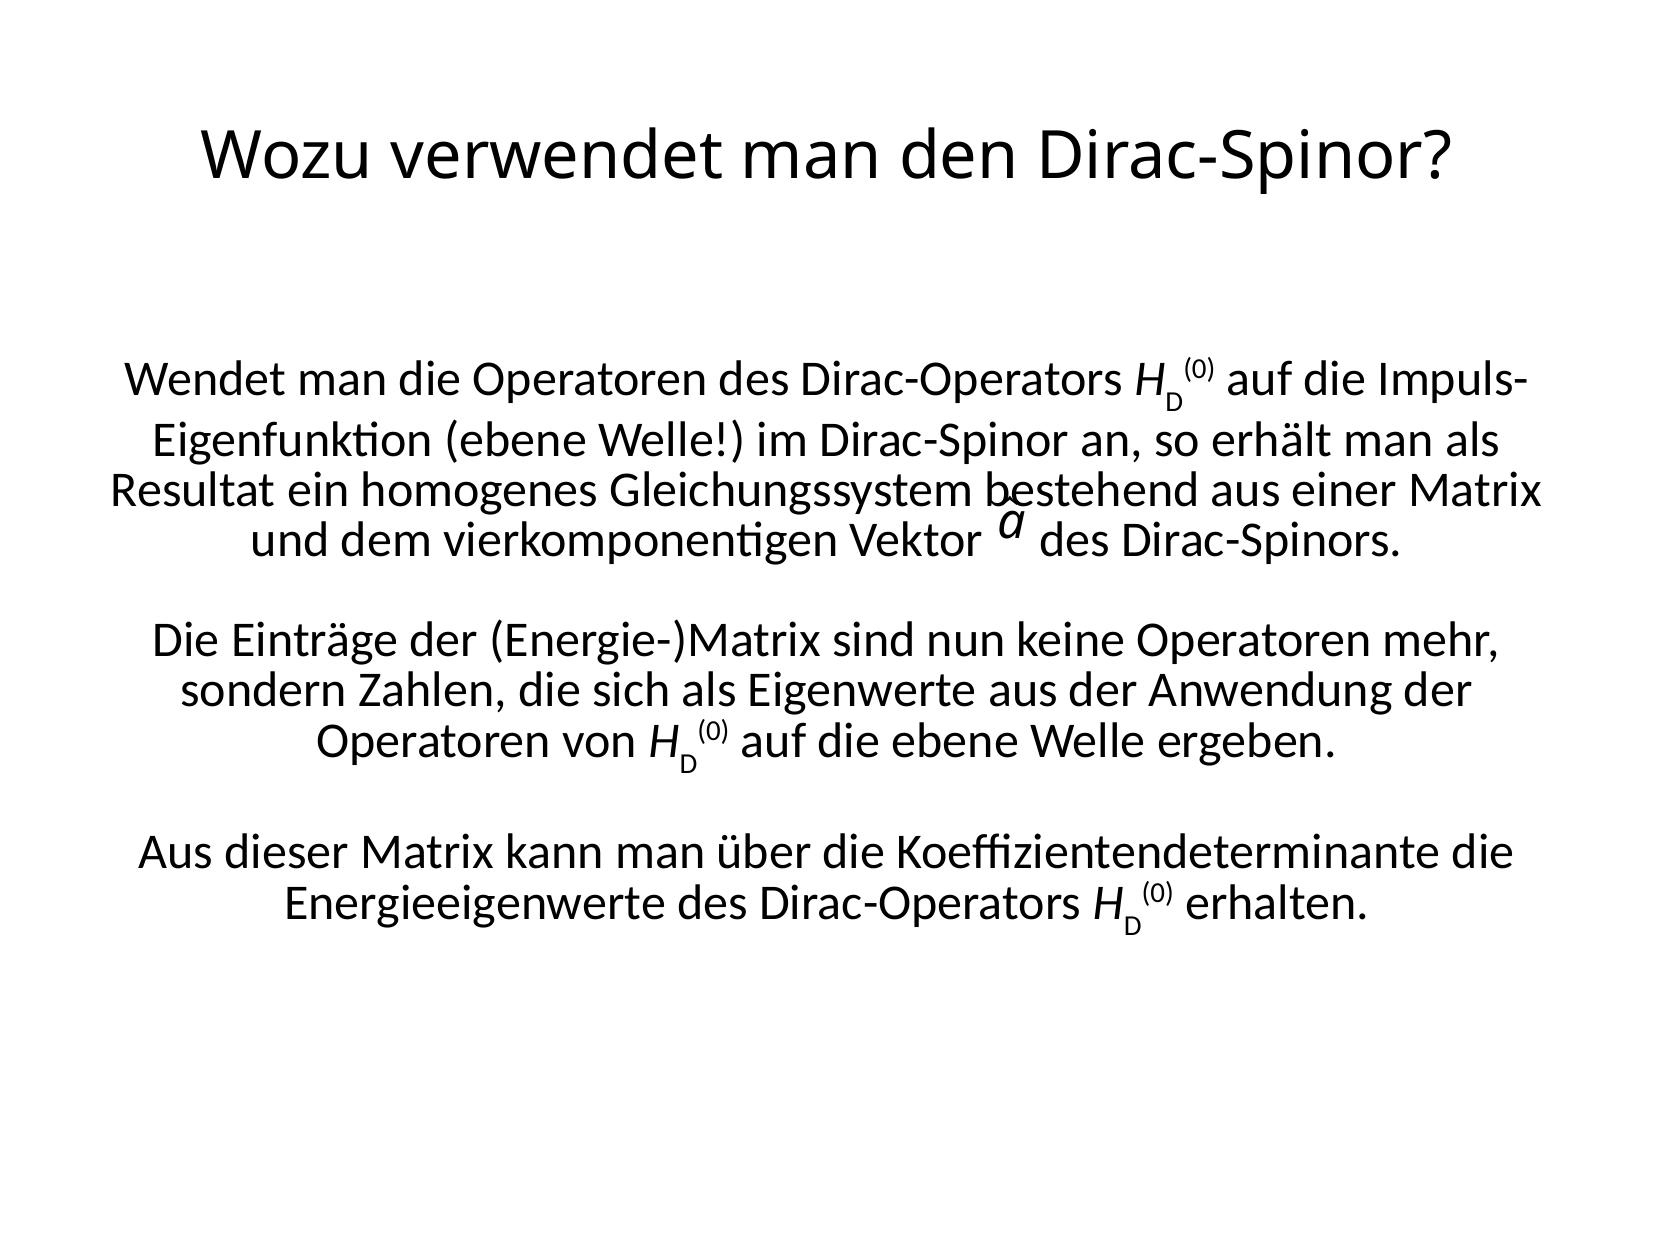

# Wozu verwendet man den Dirac-Spinor?
Wendet man die Operatoren des Dirac-Operators HD(0) auf die Impuls-Eigenfunktion (ebene Welle!) im Dirac-Spinor an, so erhält man als Resultat ein homogenes Gleichungssystem bestehend aus einer Matrix und dem vierkomponentigen Vektor des Dirac-Spinors.
Die Einträge der (Energie-)Matrix sind nun keine Operatoren mehr, sondern Zahlen, die sich als Eigenwerte aus der Anwendung der Operatoren von HD(0) auf die ebene Welle ergeben.
Aus dieser Matrix kann man über die Koeffizientendeterminante die Energieeigenwerte des Dirac-Operators HD(0) erhalten.